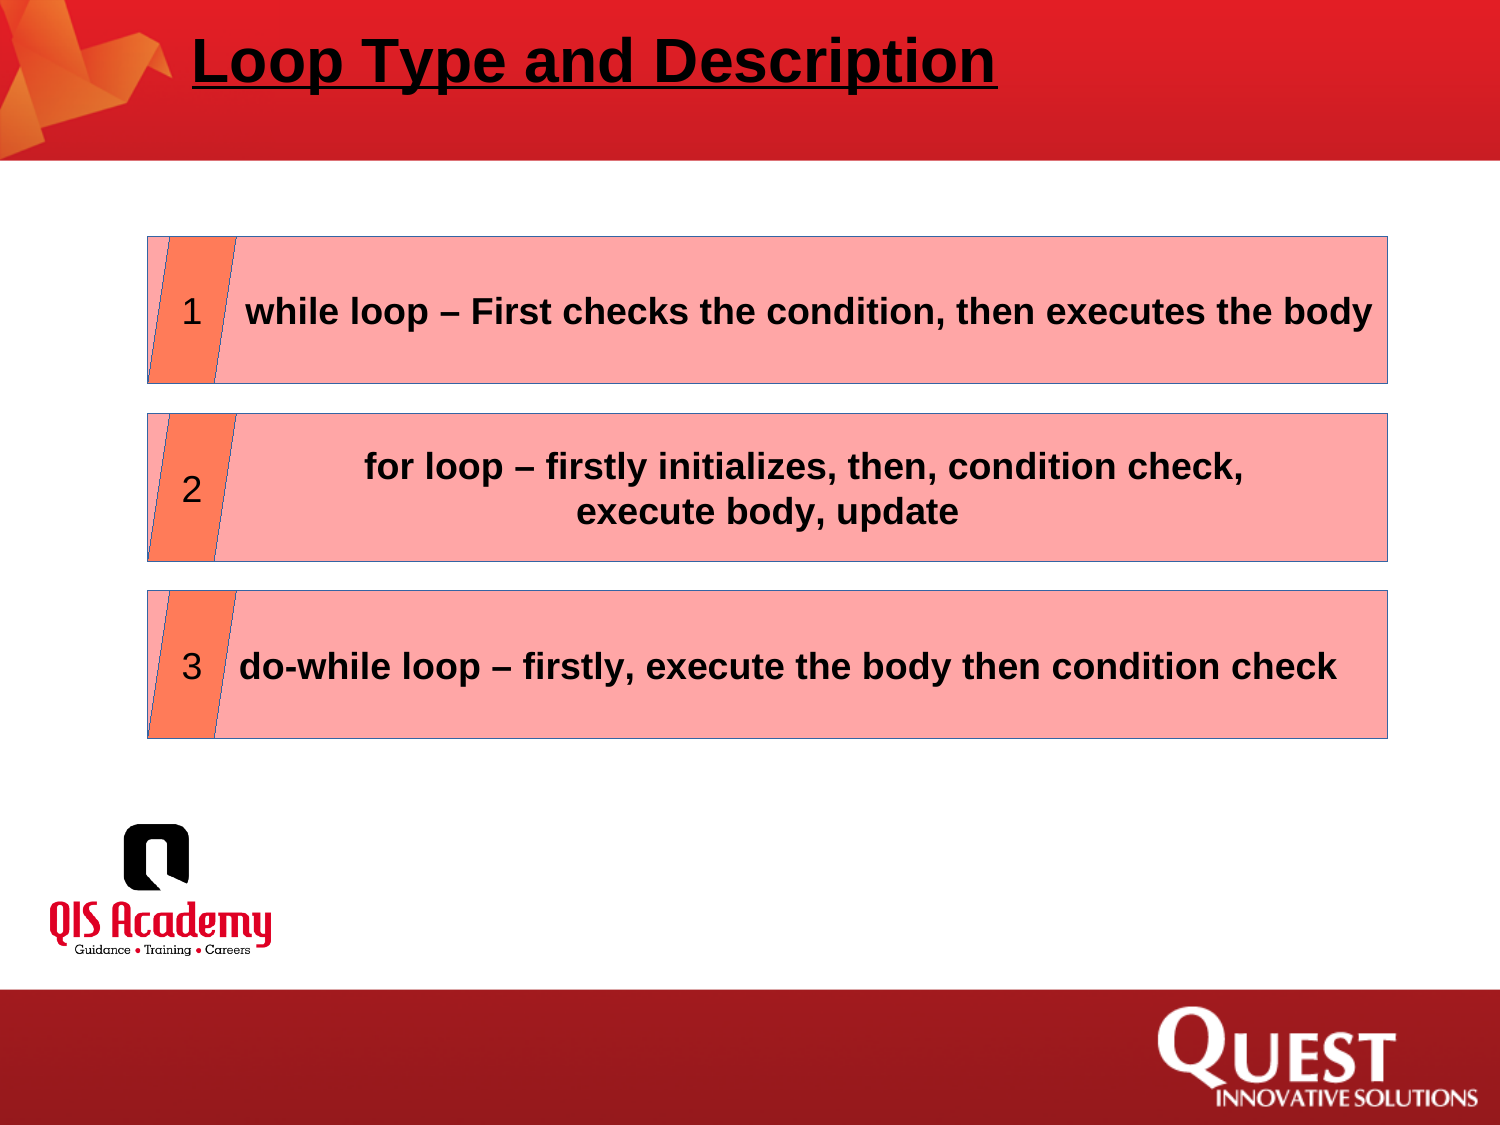

Loop Type and Description
 while loop – First checks the condition, then executes the body
1
 for loop – firstly initializes, then, condition check,
execute body, update
2
 do-while loop – firstly, execute the body then condition check
3